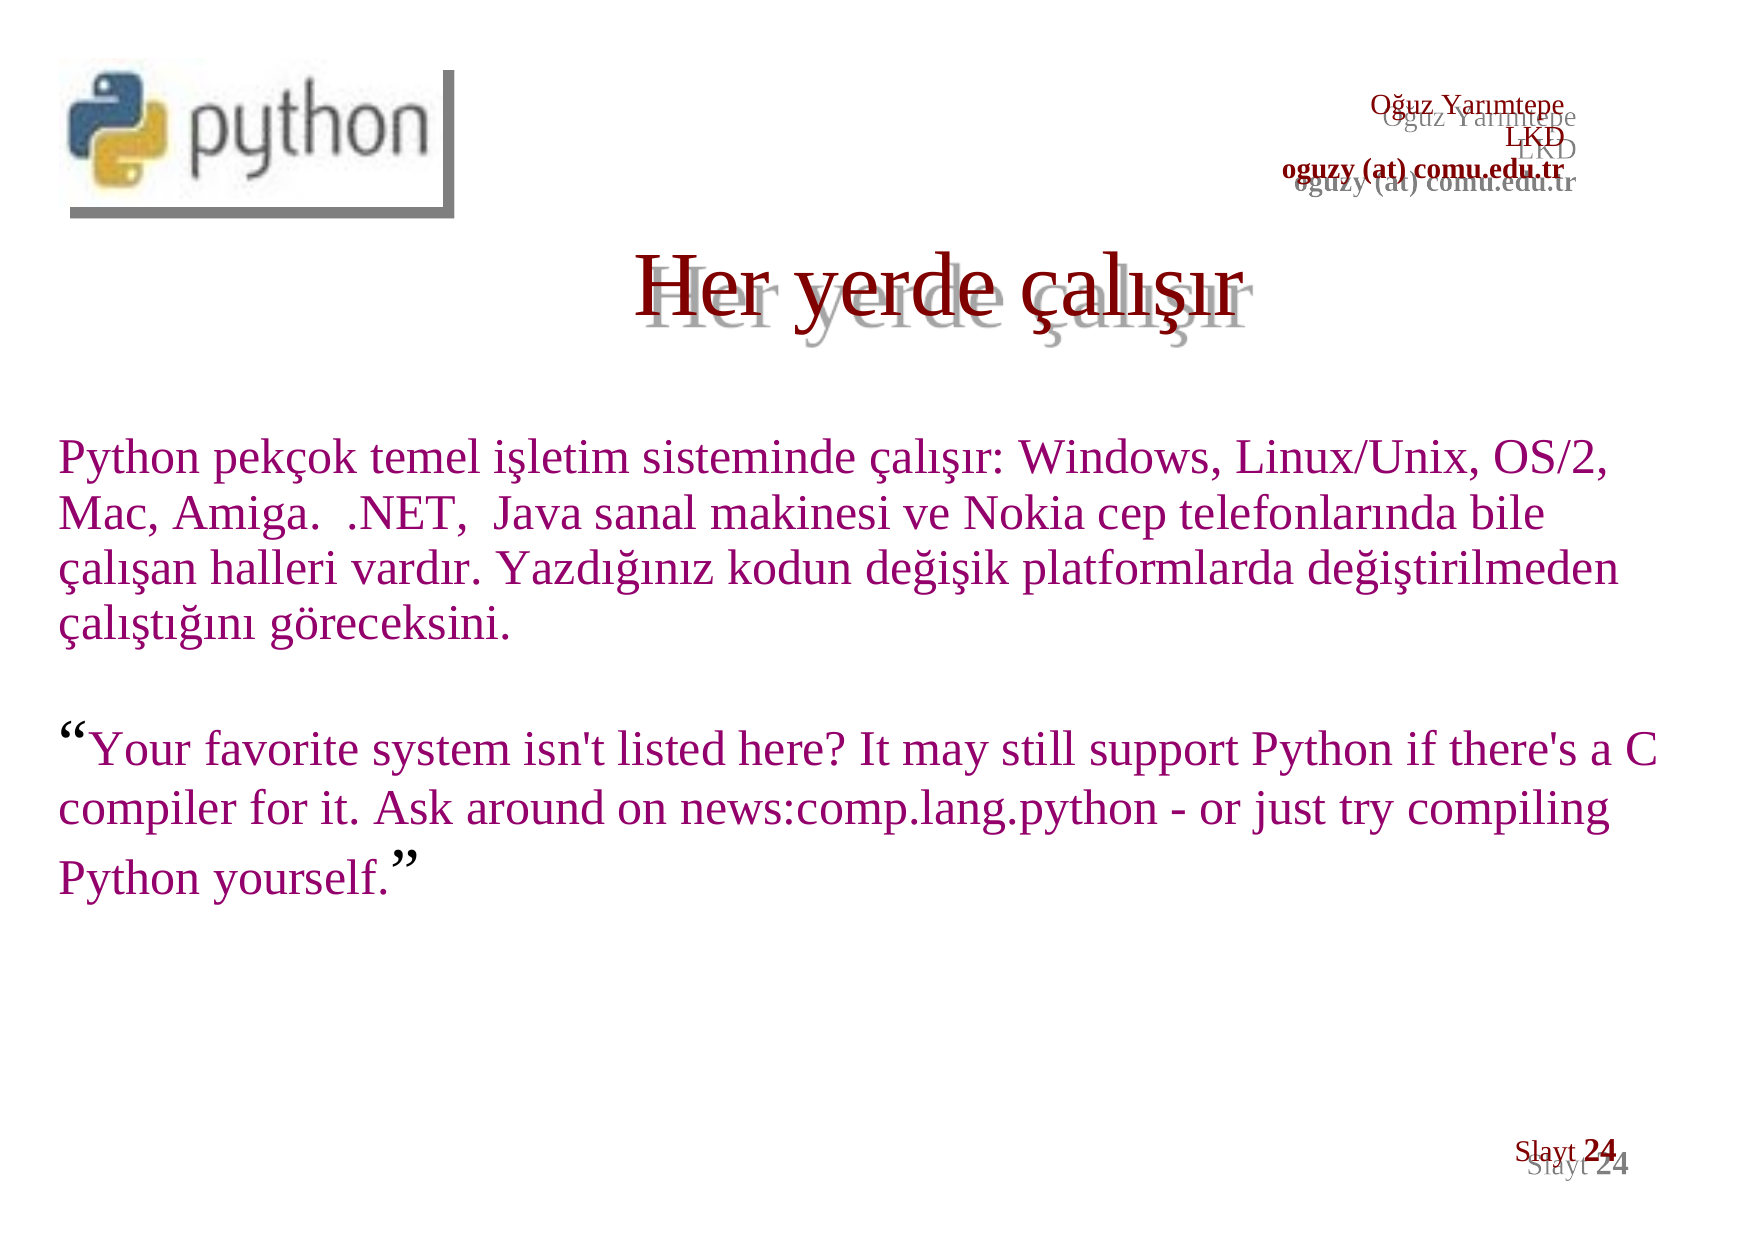

# Her yerde çalışır
Python pekçok temel işletim sisteminde çalışır: Windows, Linux/Unix, OS/2, Mac, Amiga. .NET, Java sanal makinesi ve Nokia cep telefonlarında bile çalışan halleri vardır. Yazdığınız kodun değişik platformlarda değiştirilmeden çalıştığını göreceksini.
“Your favorite system isn't listed here? It may still support Python if there's a C compiler for it. Ask around on news:comp.lang.python - or just try compiling Python yourself.”